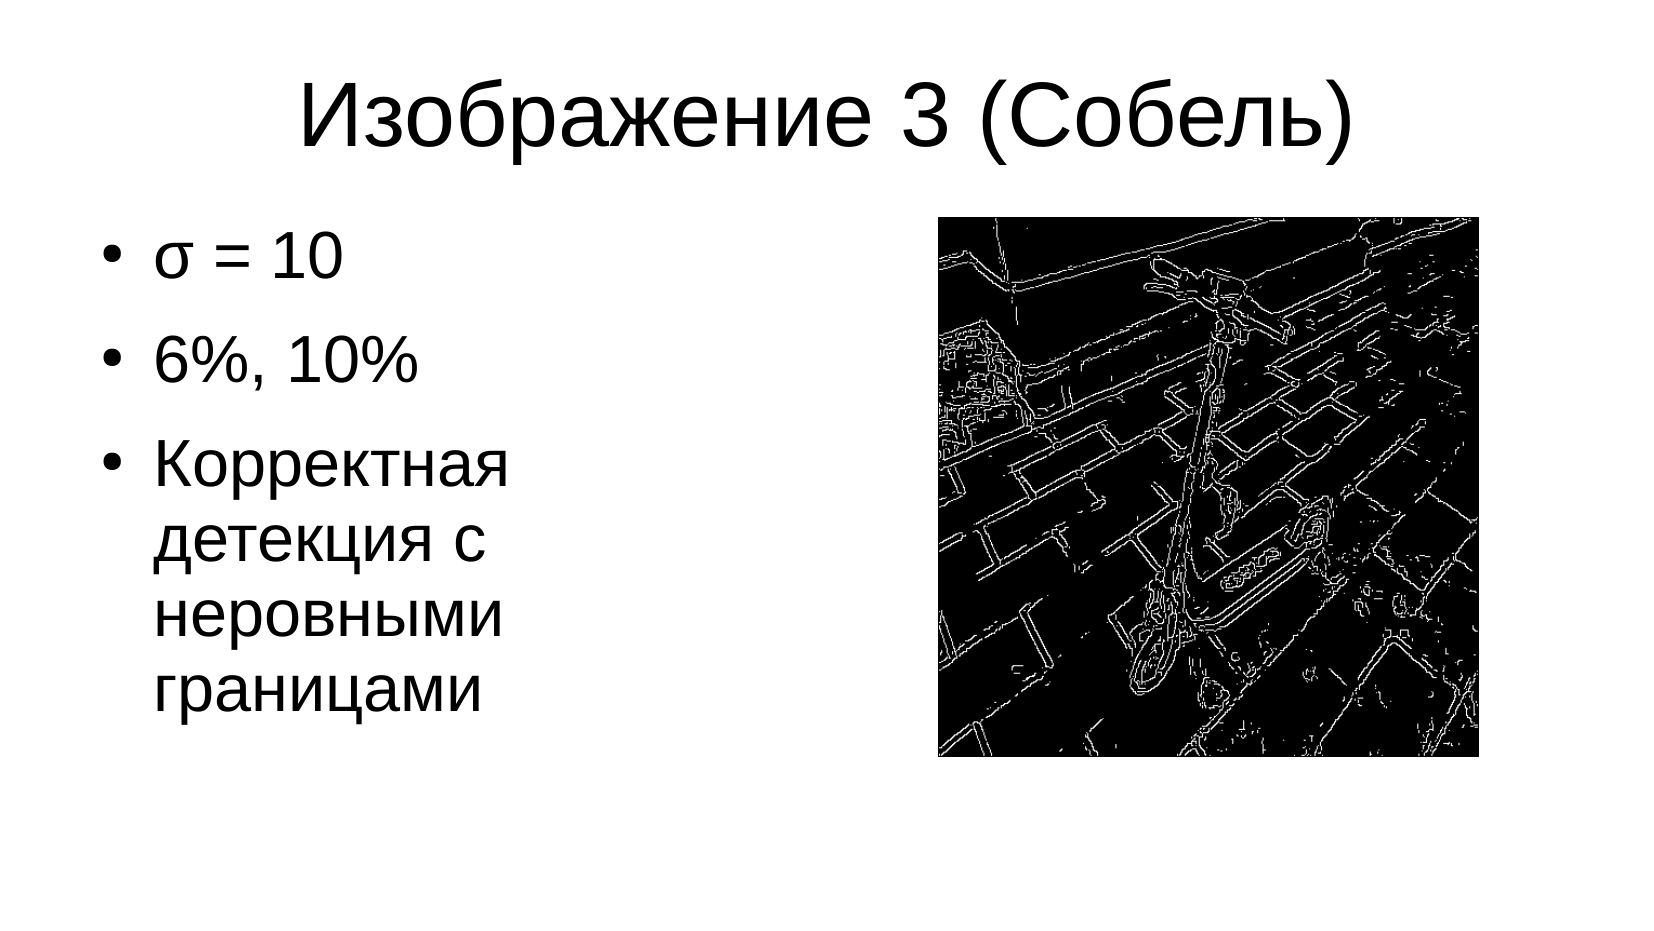

# Изображение 3 (Собель)
σ = 10
6%, 10%
Корректная детекция с неровными границами